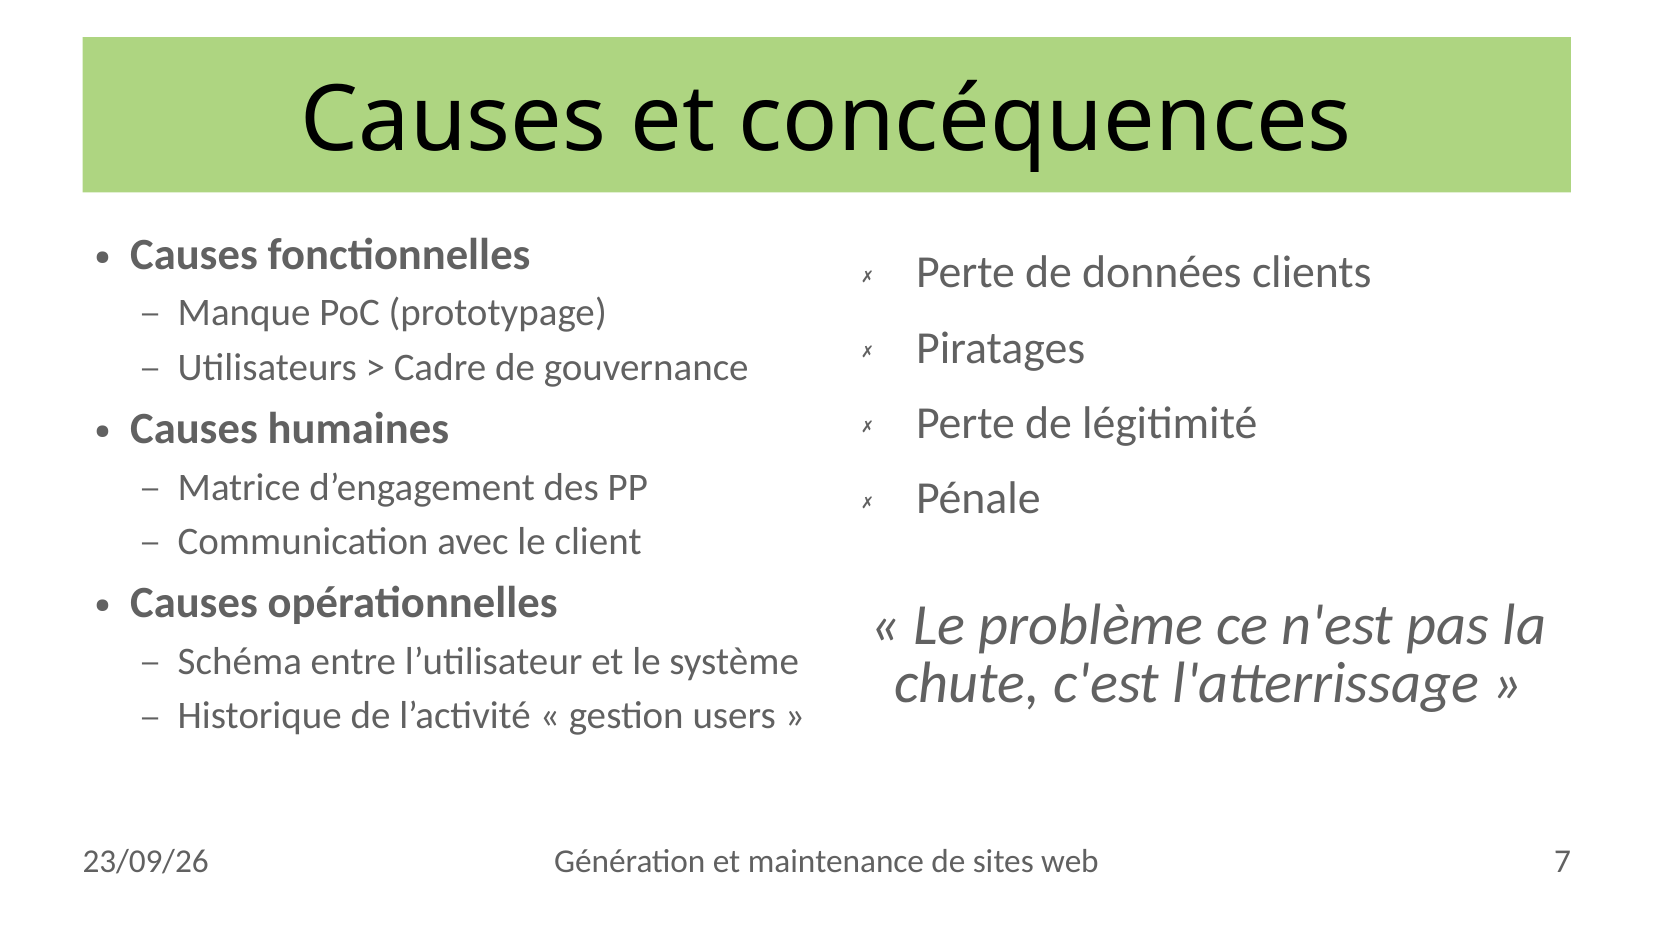

# Causes et concéquences
Causes fonctionnelles
Manque PoC (prototypage)
Utilisateurs > Cadre de gouvernance
Causes humaines
Matrice d’engagement des PP
Communication avec le client
Causes opérationnelles
Schéma entre l’utilisateur et le système
Historique de l’activité « gestion users »
Perte de données clients
Piratages
Perte de légitimité
Pénale
« Le problème ce n'est pas la chute, c'est l'atterrissage »
Génération et maintenance de sites web
7